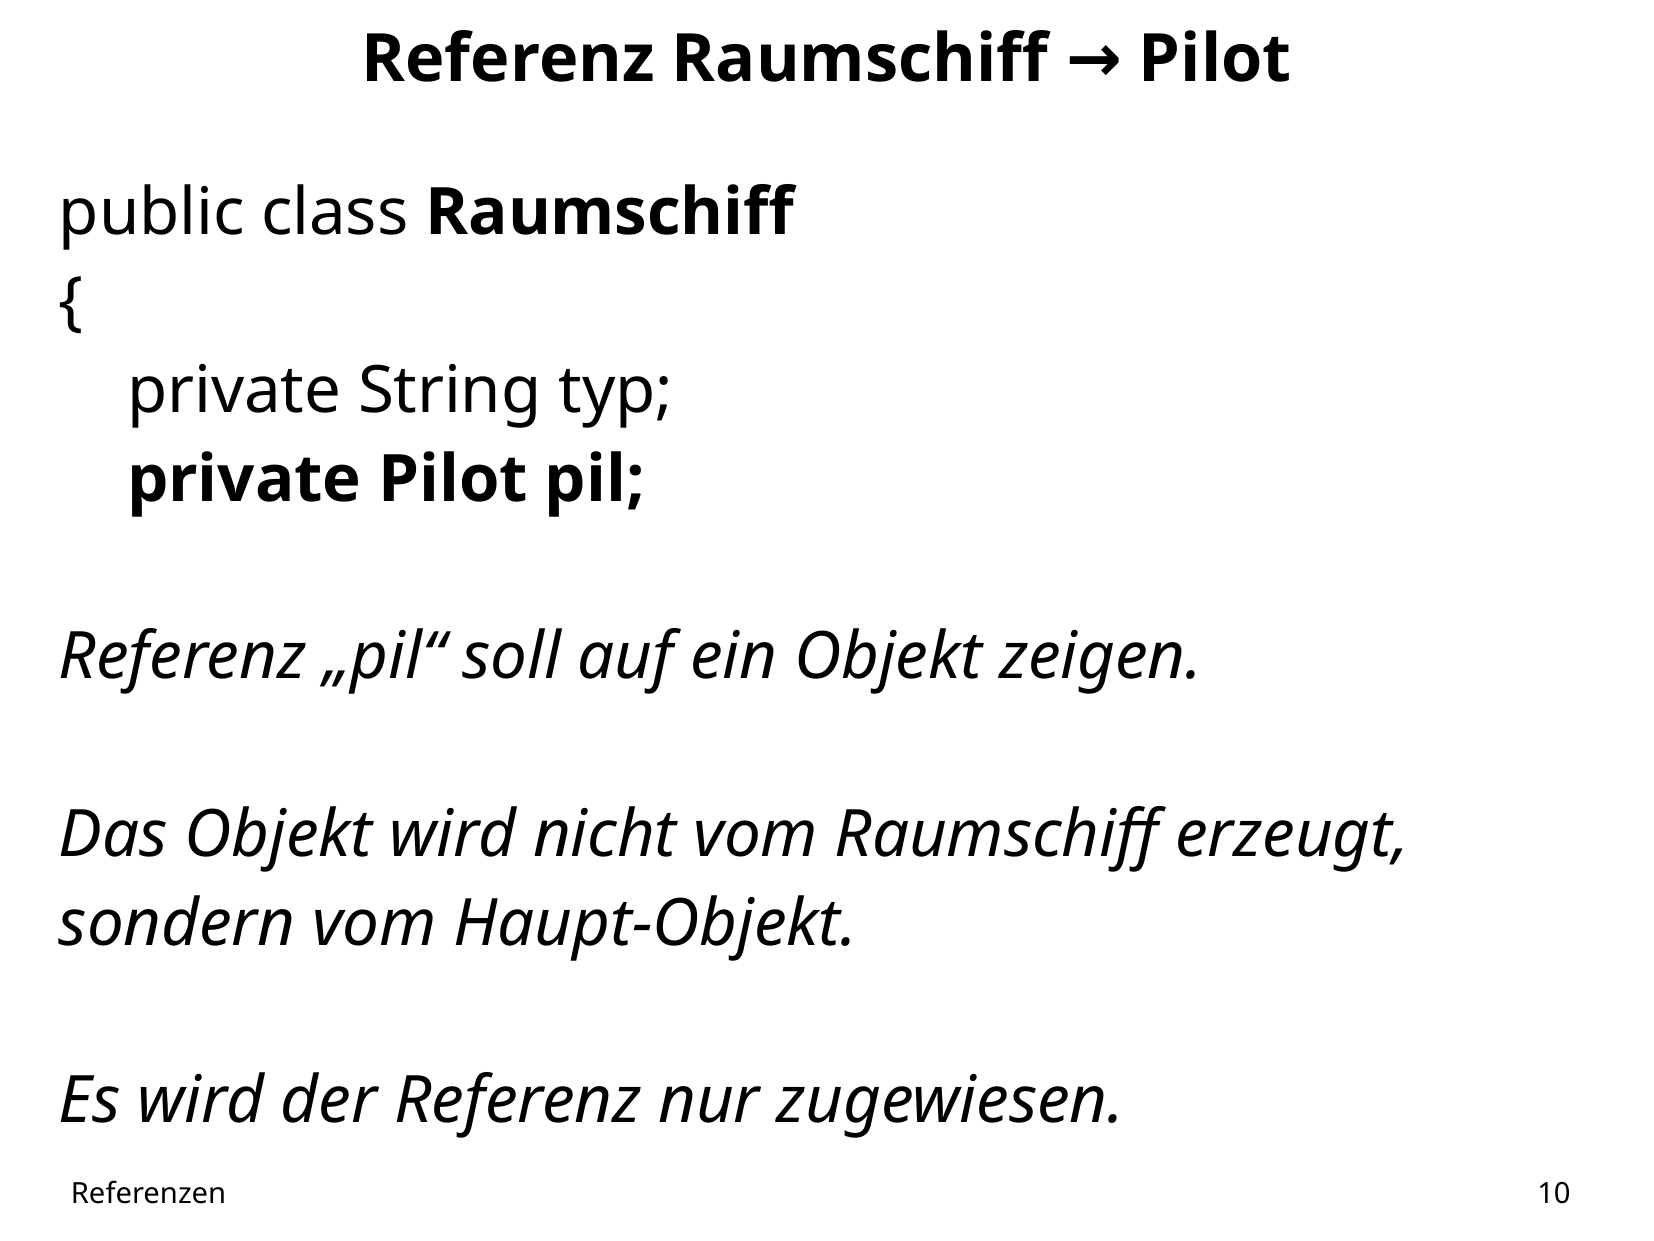

# Referenz Raumschiff → Pilot
public class Raumschiff
{
 private String typ;
 private Pilot pil;
Referenz „pil“ soll auf ein Objekt zeigen.
Das Objekt wird nicht vom Raumschiff erzeugt, sondern vom Haupt-Objekt.
Es wird der Referenz nur zugewiesen.
Referenzen
10